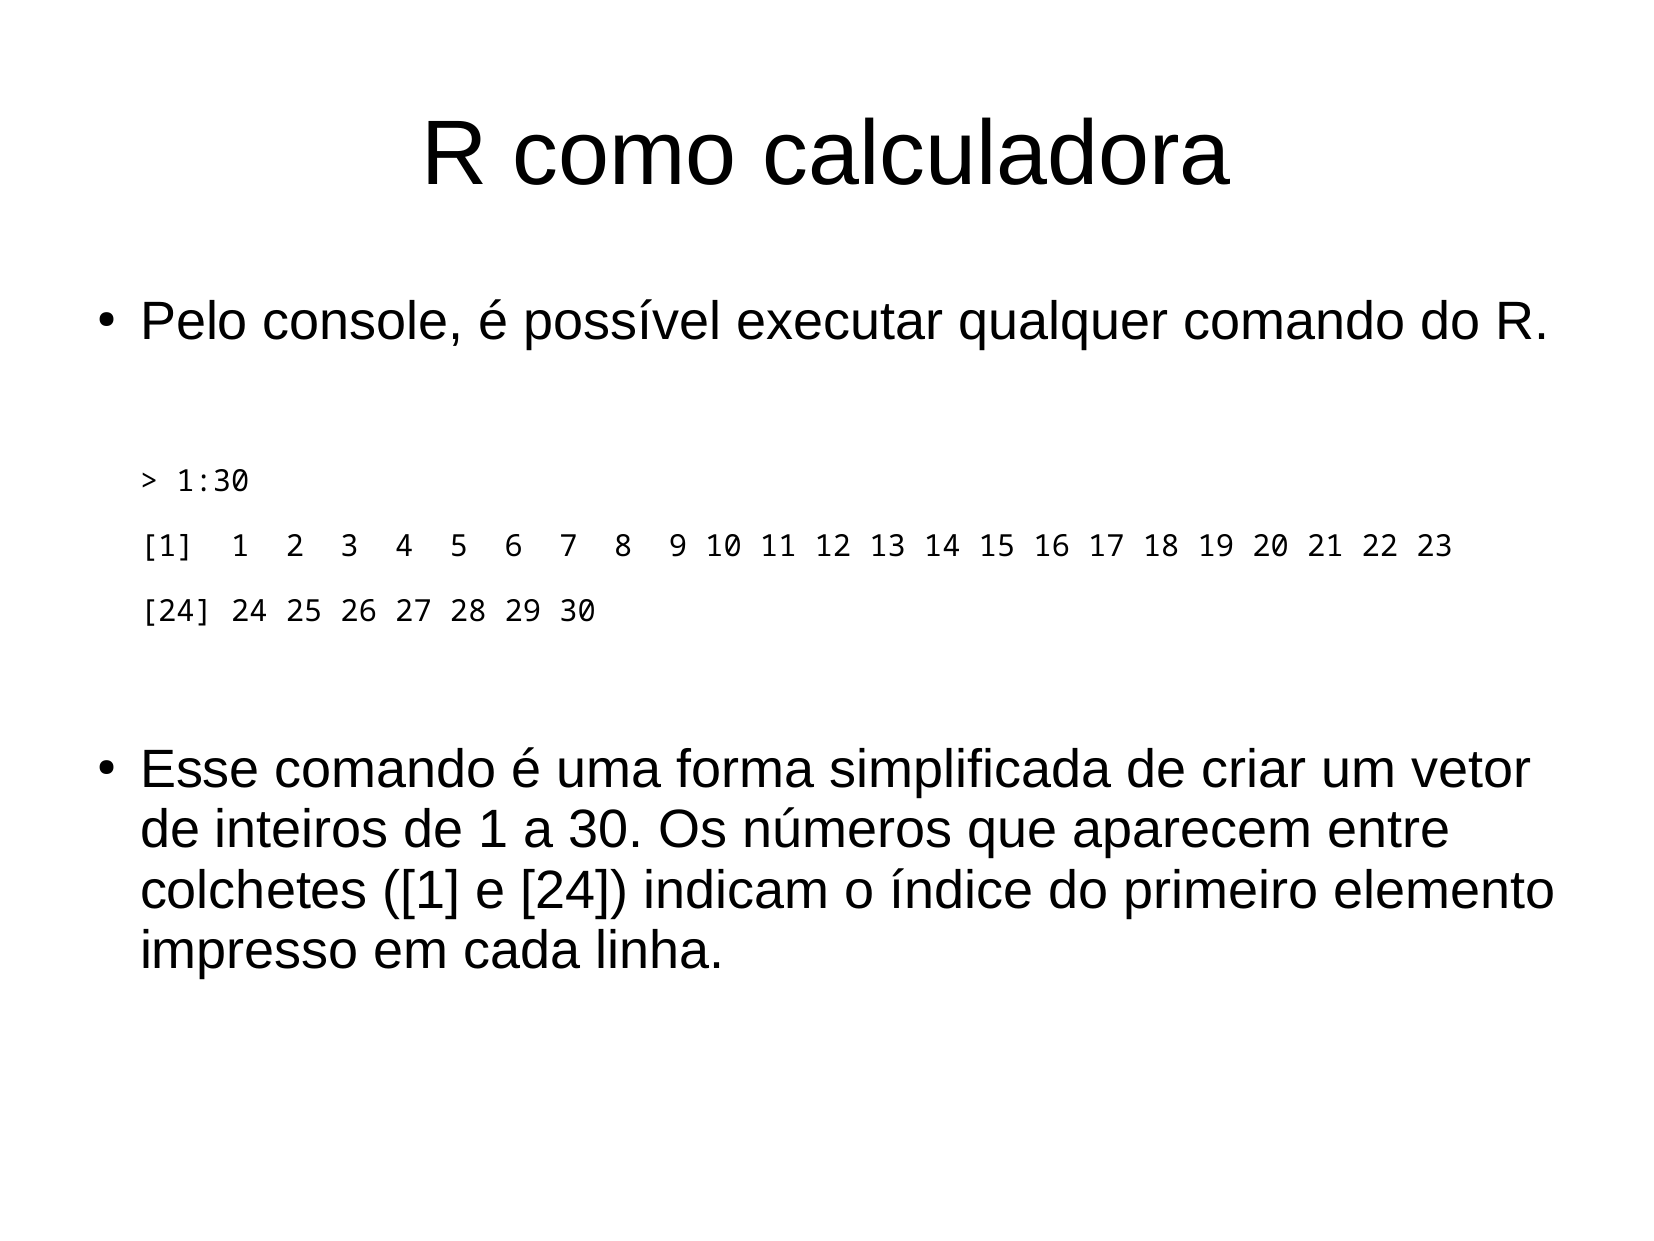

# R como calculadora
Pelo console, é possível executar qualquer comando do R.
> 1:30
[1] 1 2 3 4 5 6 7 8 9 10 11 12 13 14 15 16 17 18 19 20 21 22 23
[24] 24 25 26 27 28 29 30
Esse comando é uma forma simplificada de criar um vetor de inteiros de 1 a 30. Os números que aparecem entre colchetes ([1] e [24]) indicam o índice do primeiro elemento impresso em cada linha.